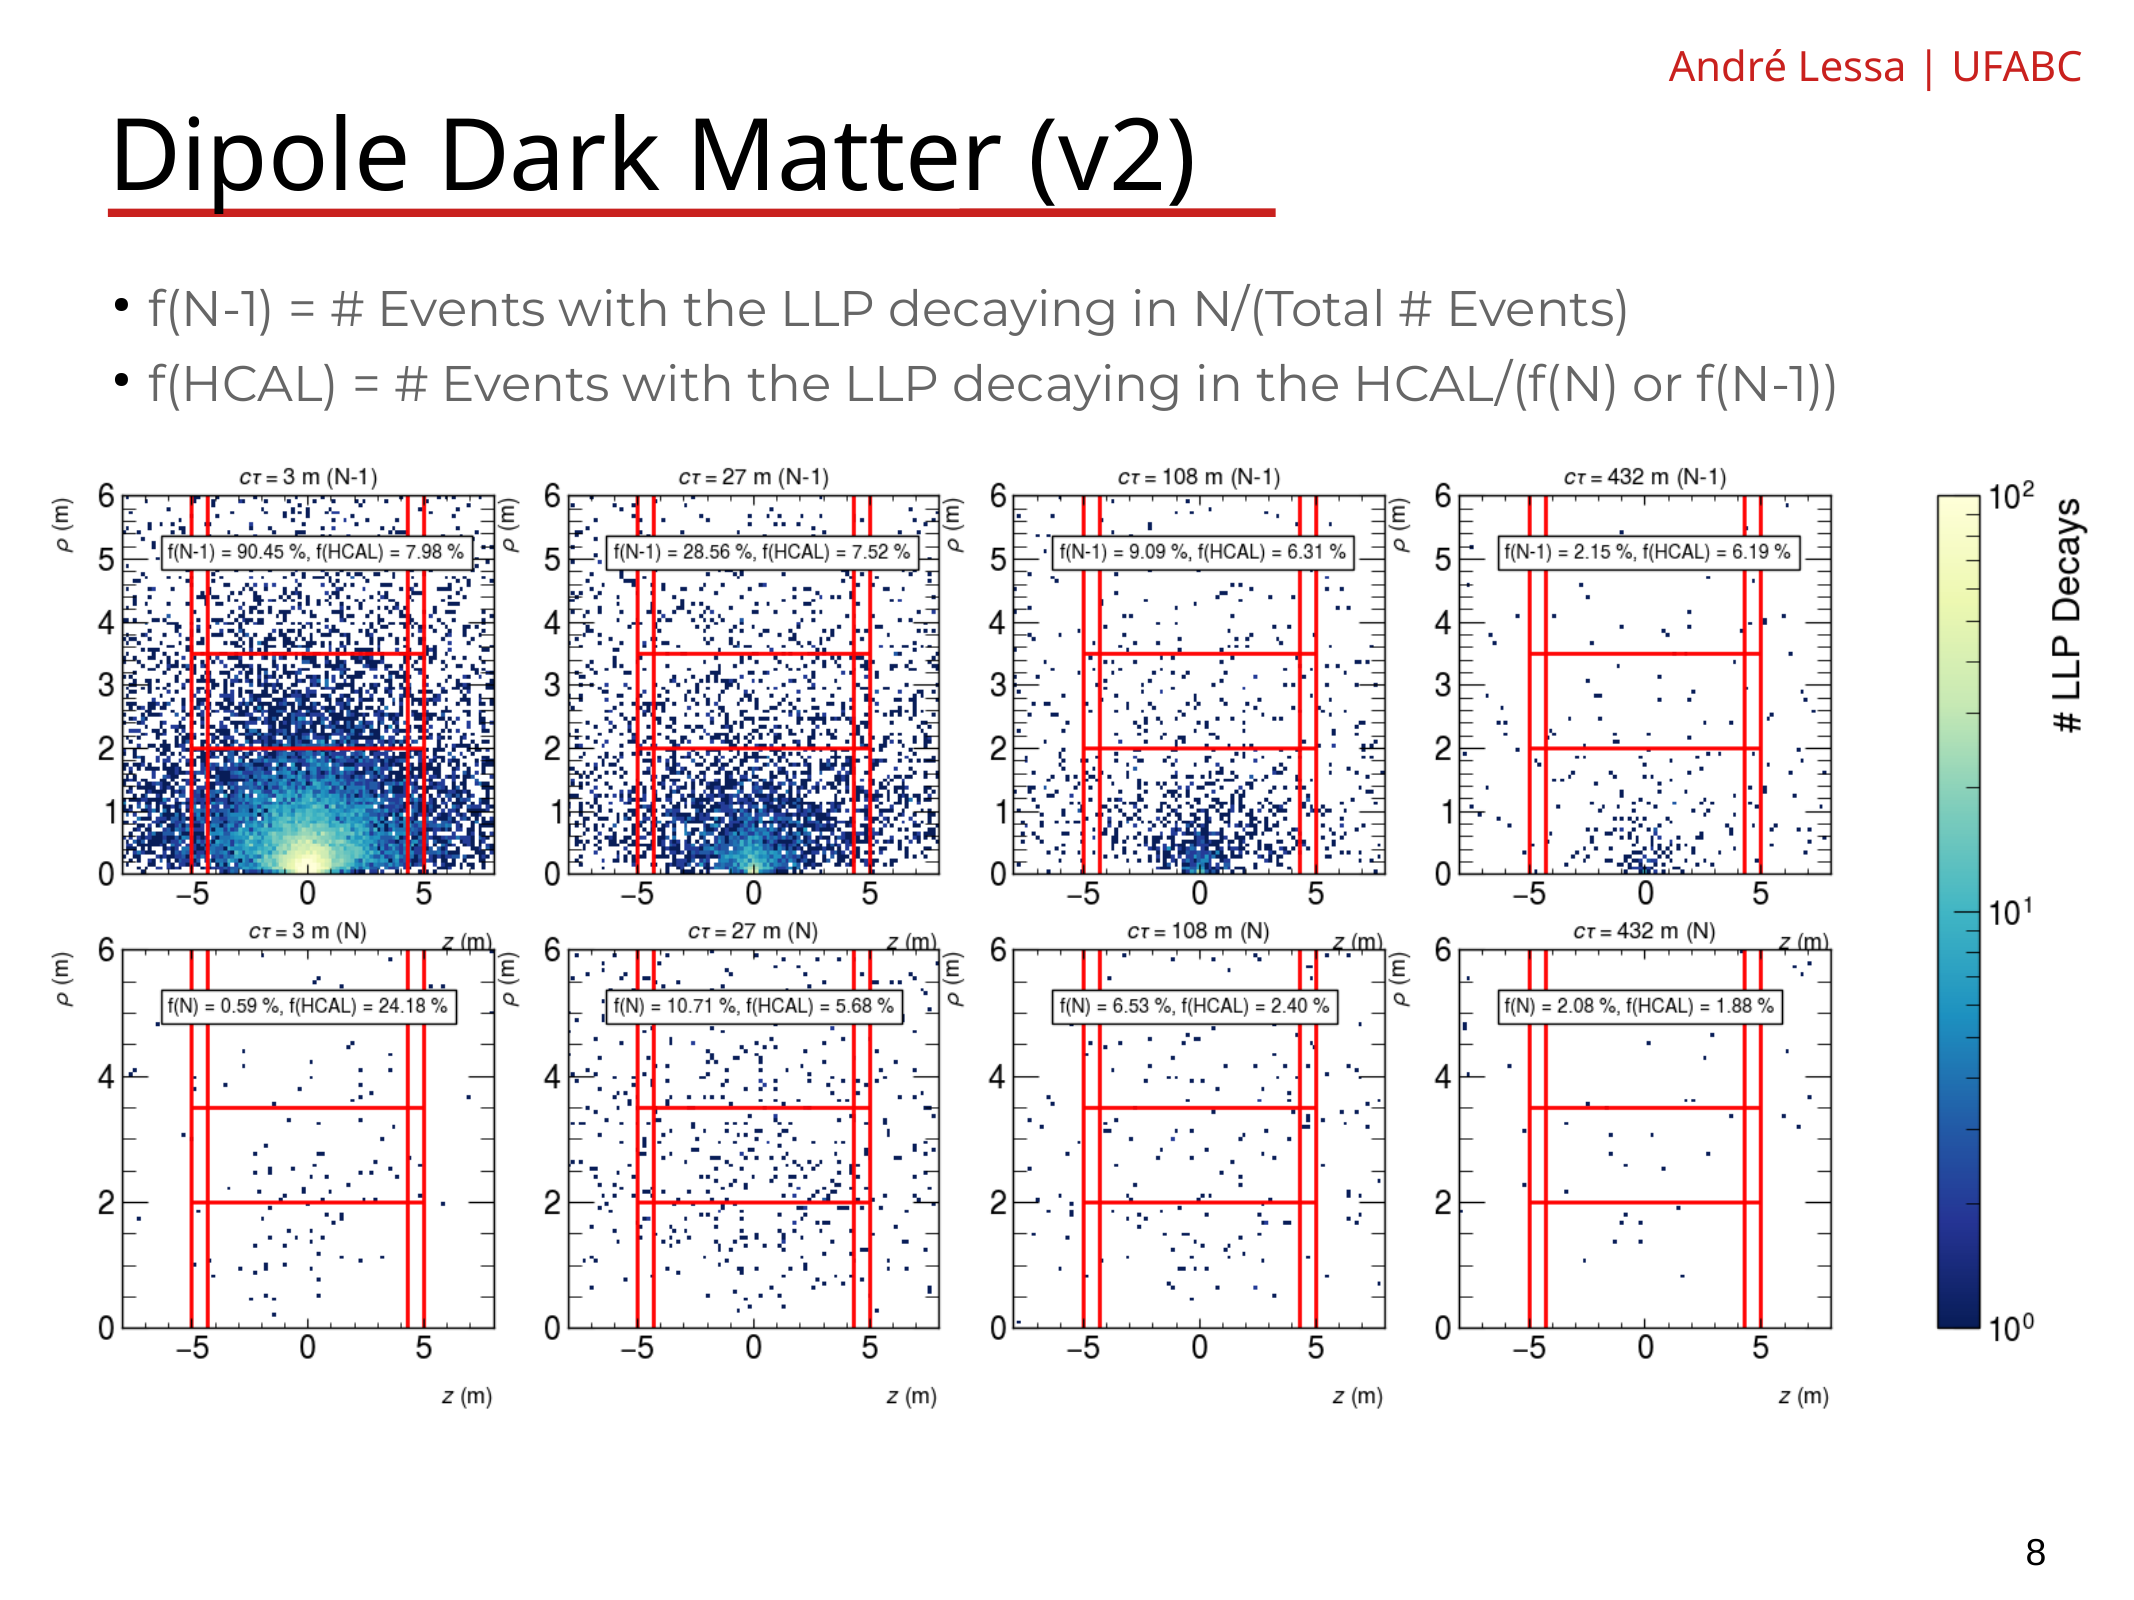

Dipole Dark Matter (v2)
f(N-1) = # Events with the LLP decaying in N/(Total # Events)
f(HCAL) = # Events with the LLP decaying in the HCAL/(f(N) or f(N-1))